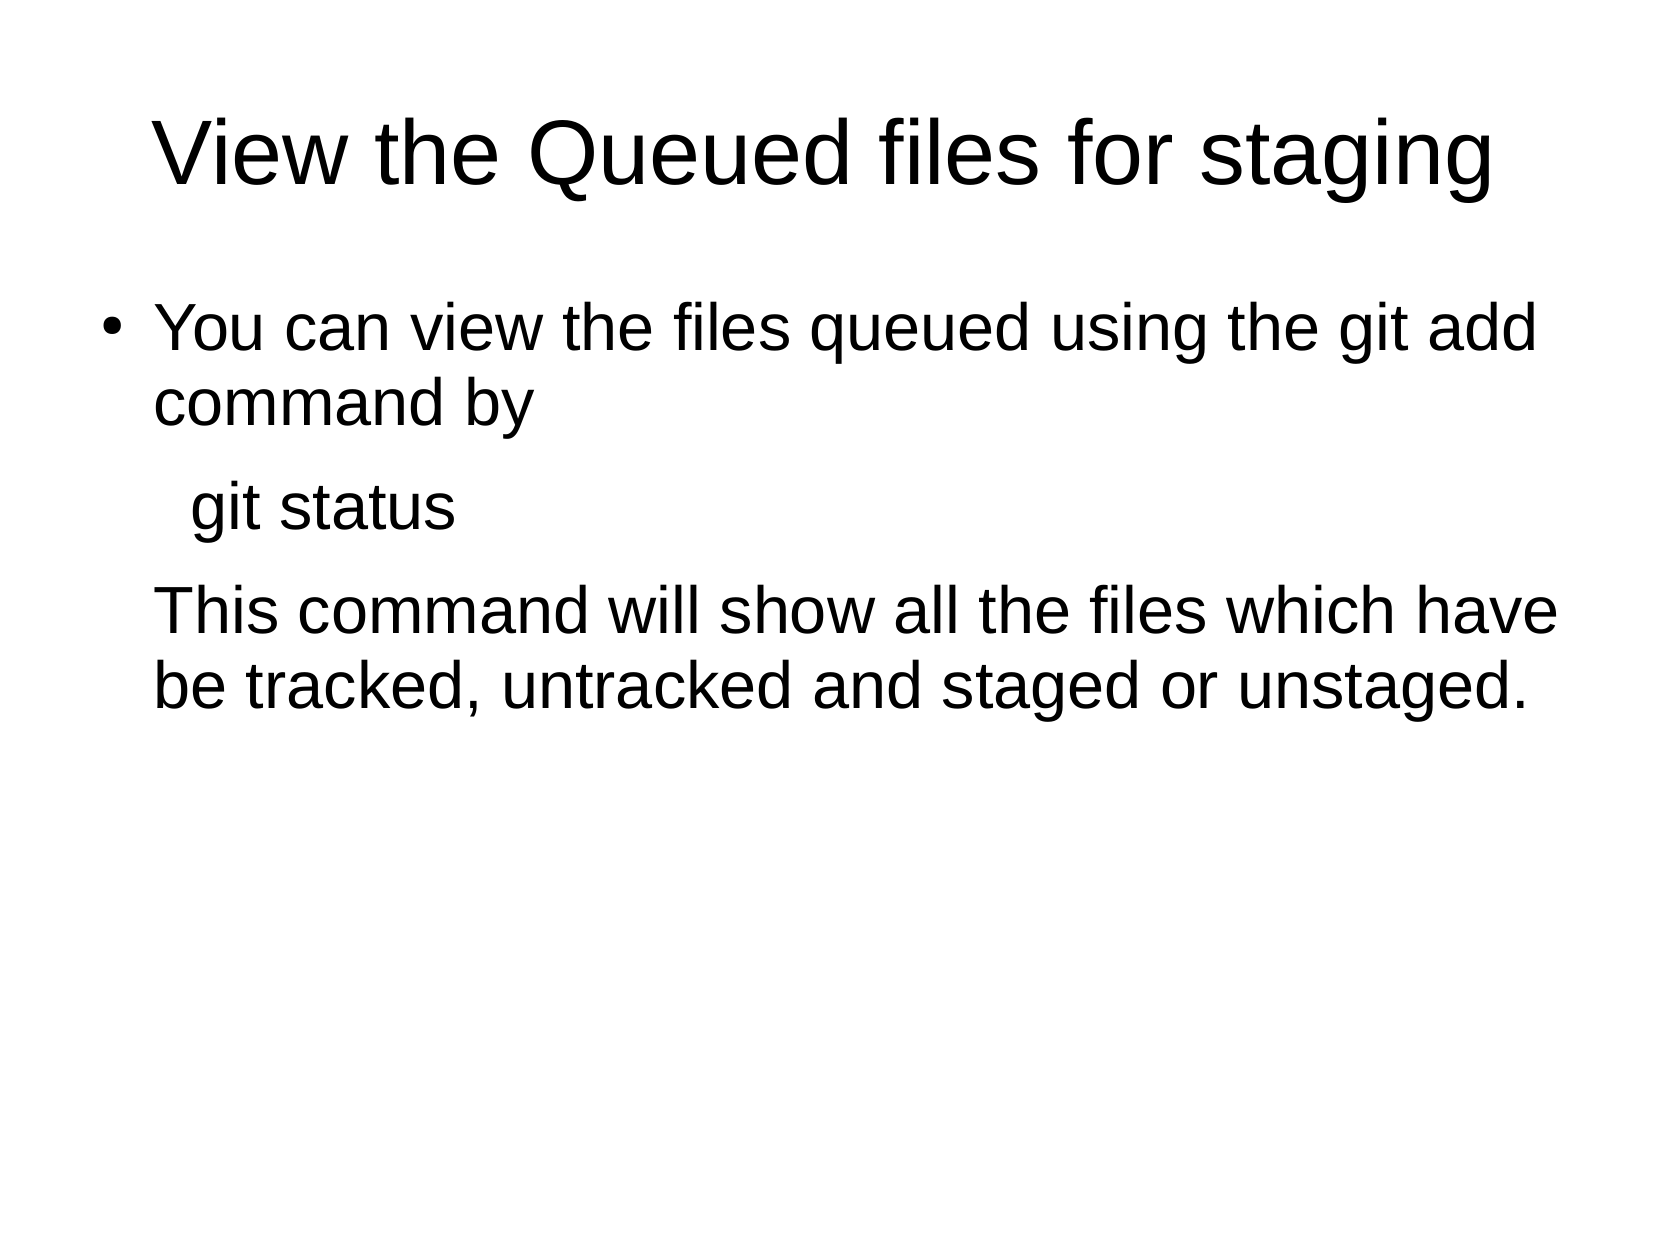

# View the Queued files for staging
You can view the files queued using the git add command by
 git status
This command will show all the files which have be tracked, untracked and staged or unstaged.